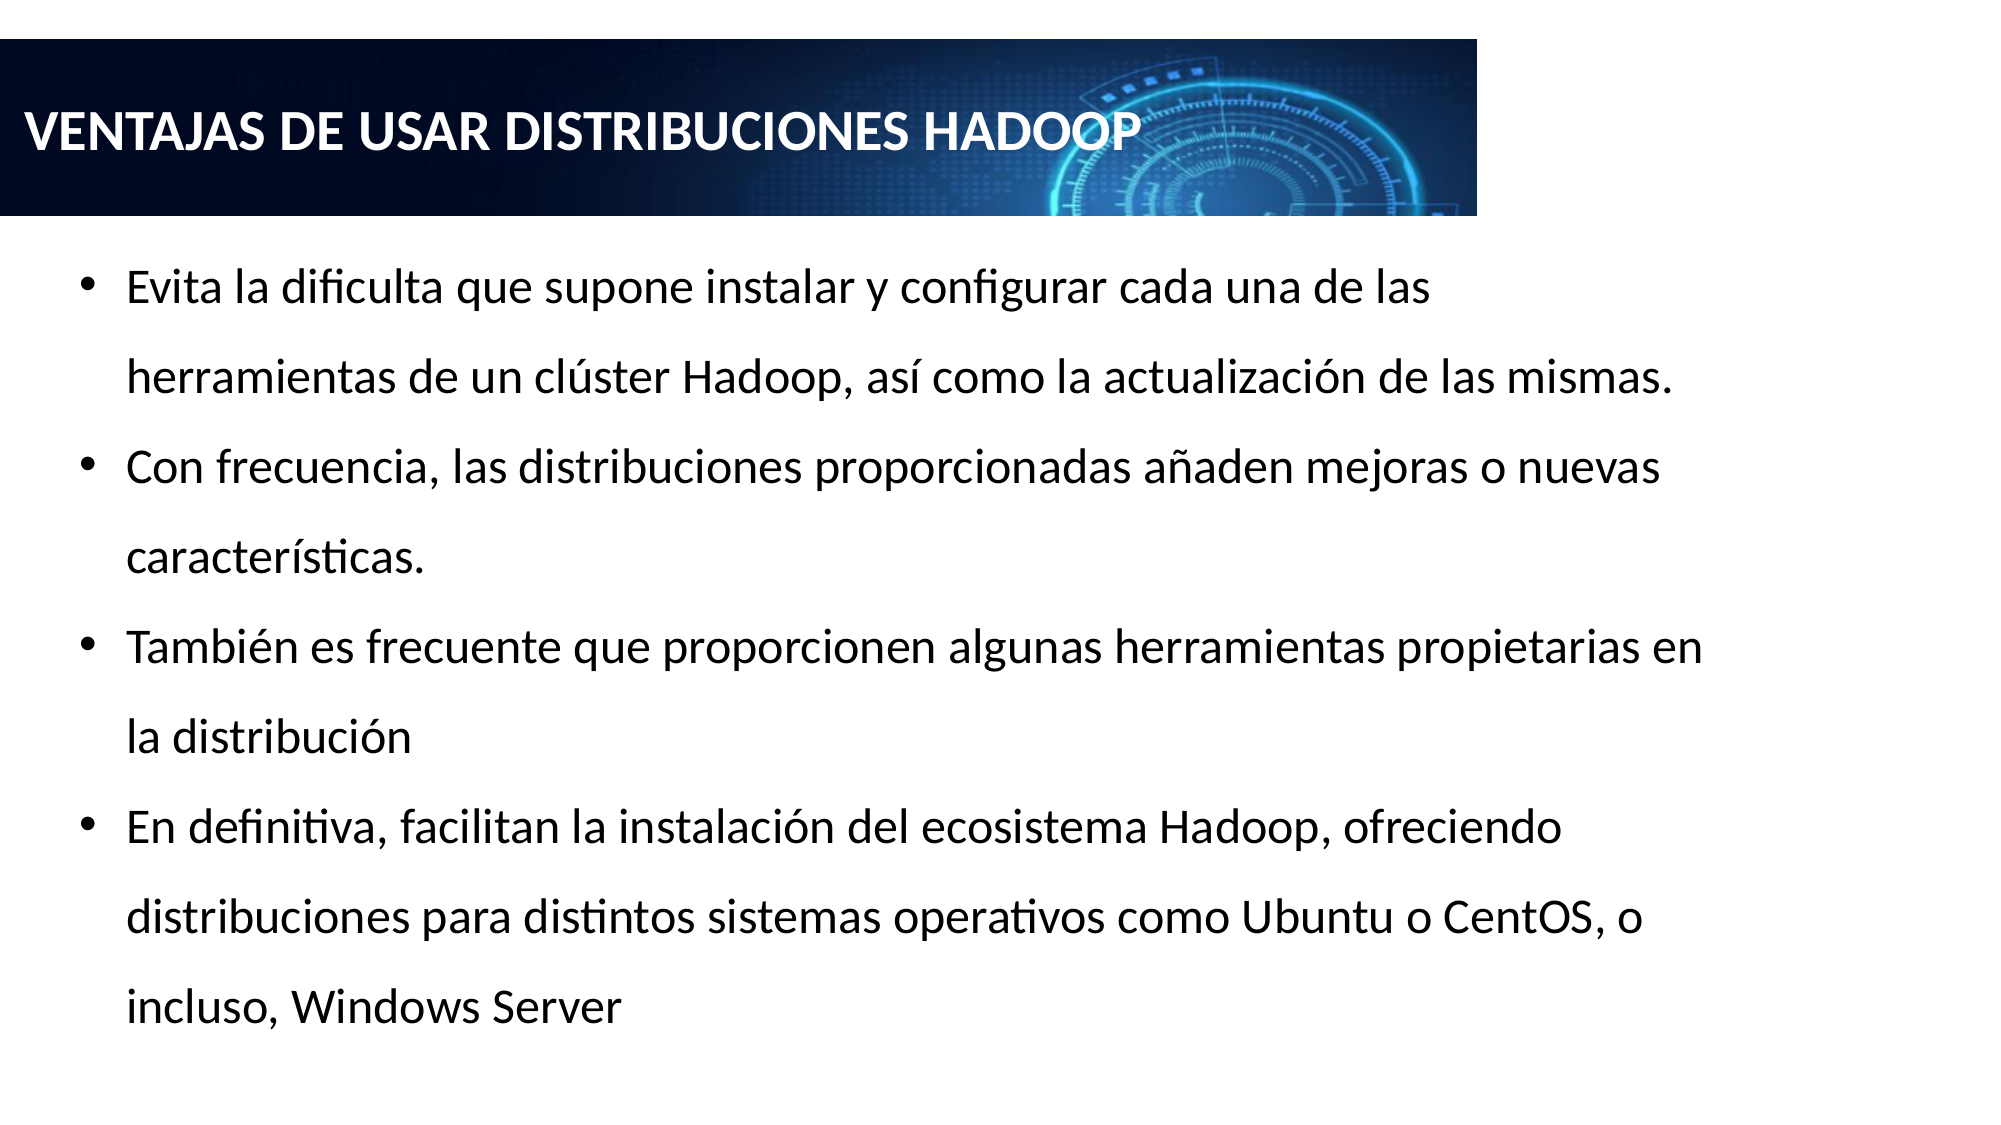

VENTAJAS DE USAR DISTRIBUCIONES HADOOP
Evita la dificulta que supone instalar y configurar cada una de las herramientas de un clúster Hadoop, así como la actualización de las mismas.
Con frecuencia, las distribuciones proporcionadas añaden mejoras o nuevas características.
También es frecuente que proporcionen algunas herramientas propietarias en la distribución
En definitiva, facilitan la instalación del ecosistema Hadoop, ofreciendo distribuciones para distintos sistemas operativos como Ubuntu o CentOS, o incluso, Windows Server